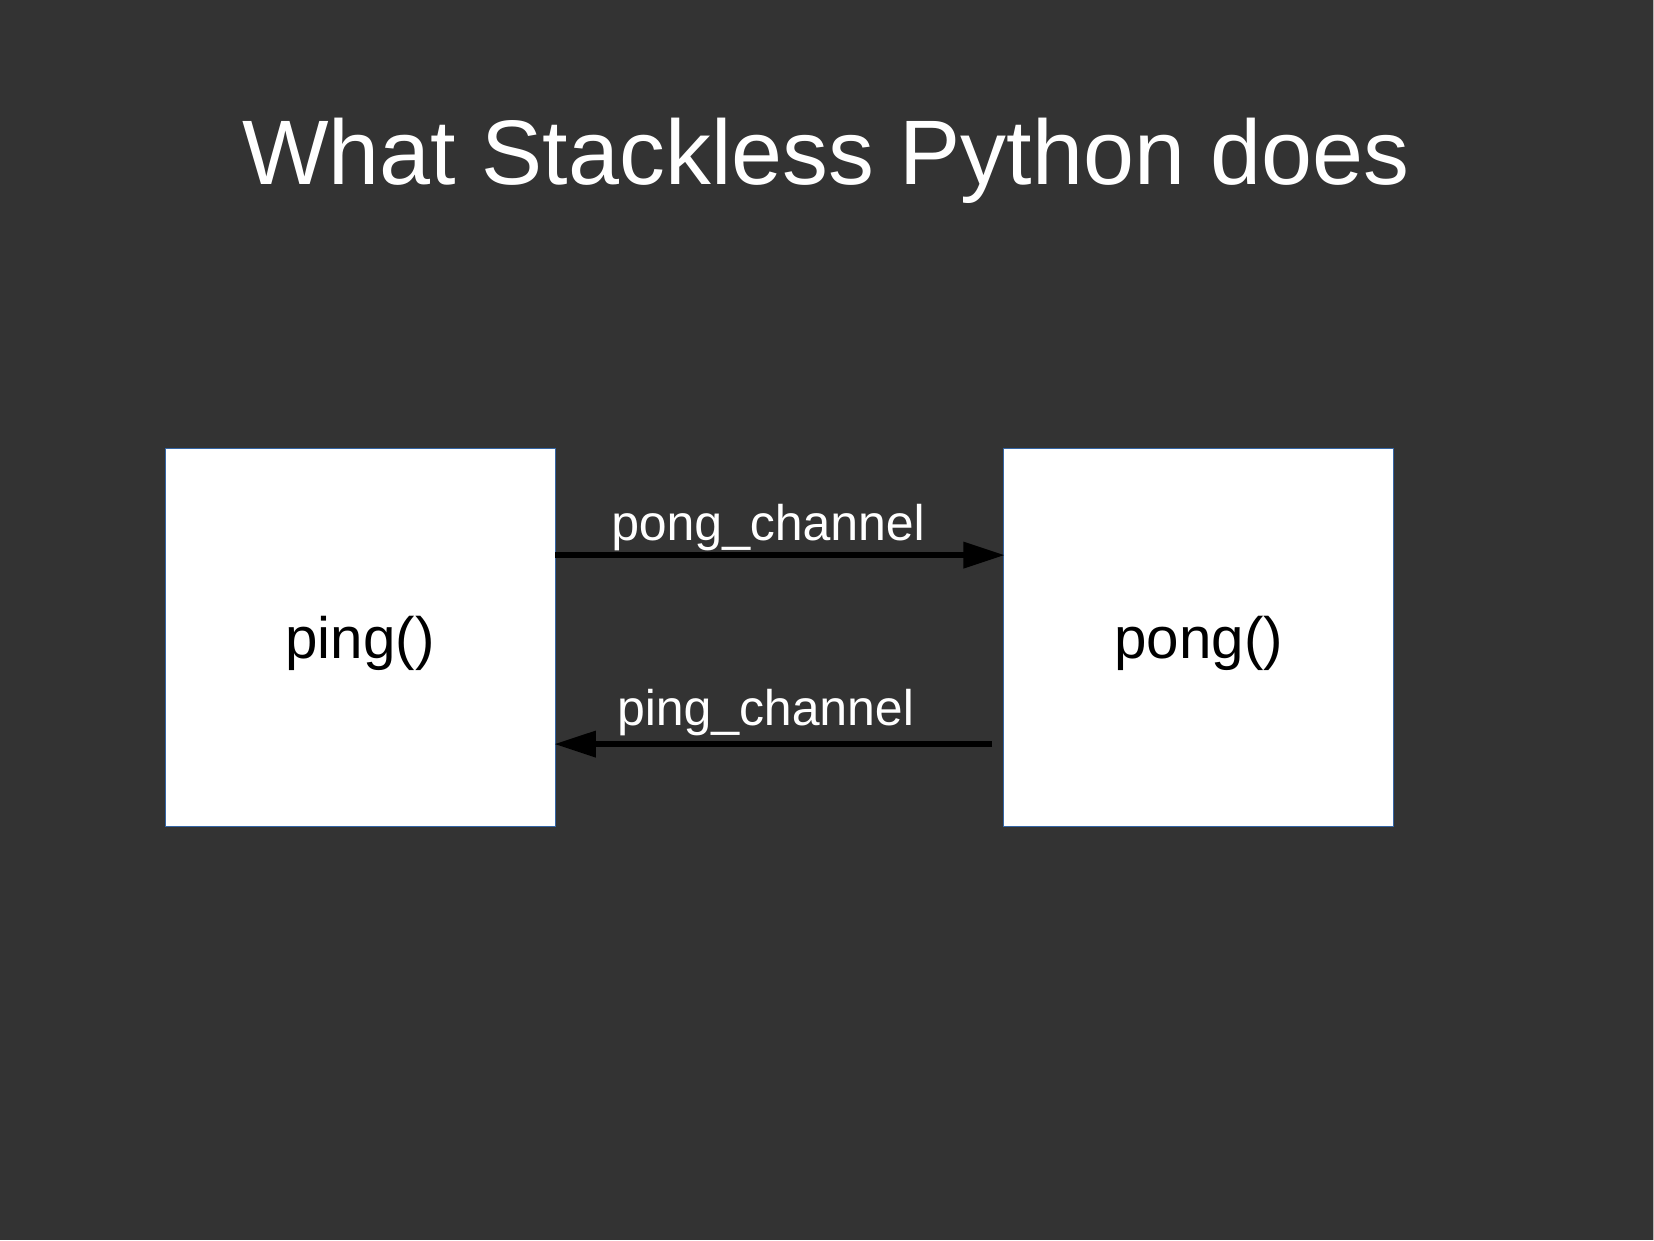

# What Stackless Python does
ping()
pong()
pong_channel
ping_channel